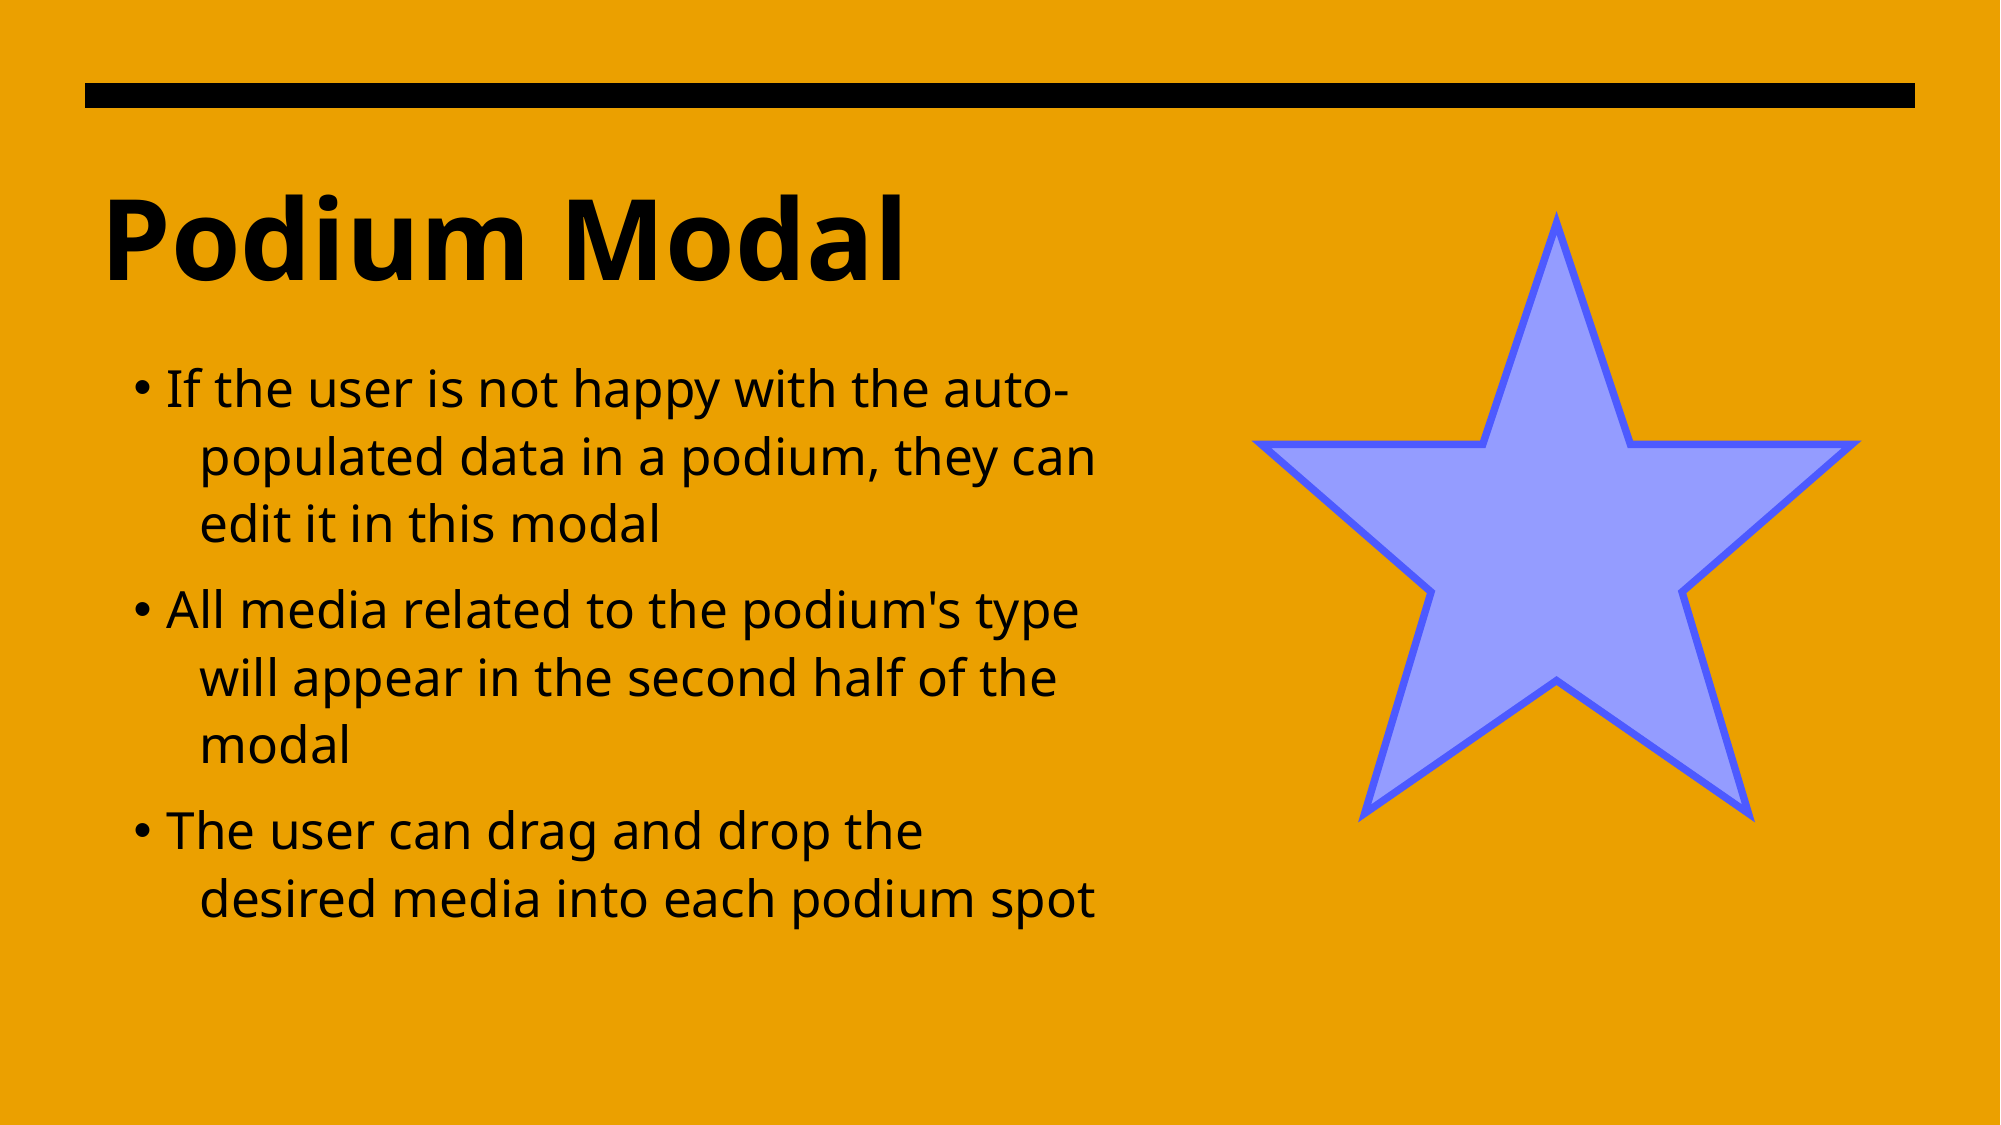

# Podium Modal
If the user is not happy with the auto-populated data in a podium, they can edit it in this modal
All media related to the podium's type will appear in the second half of the modal
The user can drag and drop the desired media into each podium spot